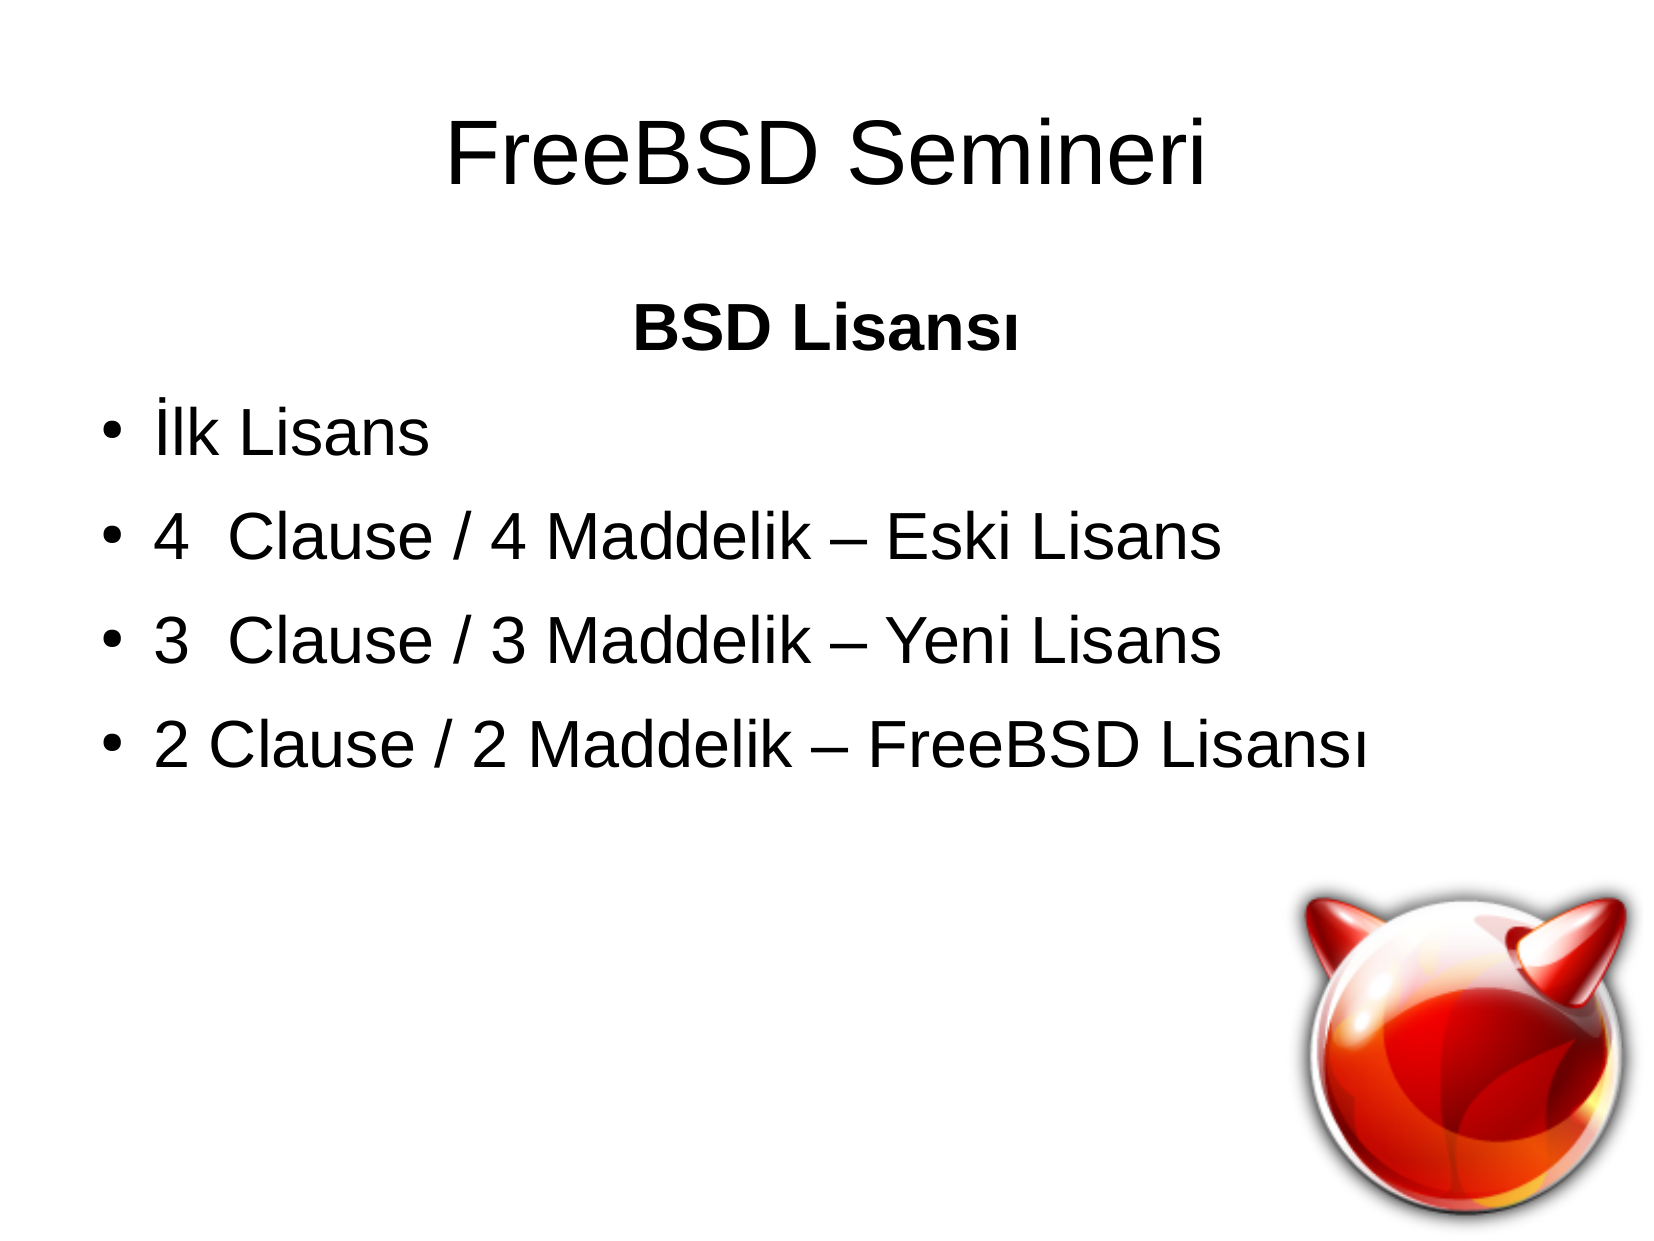

# FreeBSD Semineri
BSD Lisansı
İlk Lisans
4 Clause / 4 Maddelik – Eski Lisans
3 Clause / 3 Maddelik – Yeni Lisans
2 Clause / 2 Maddelik – FreeBSD Lisansı